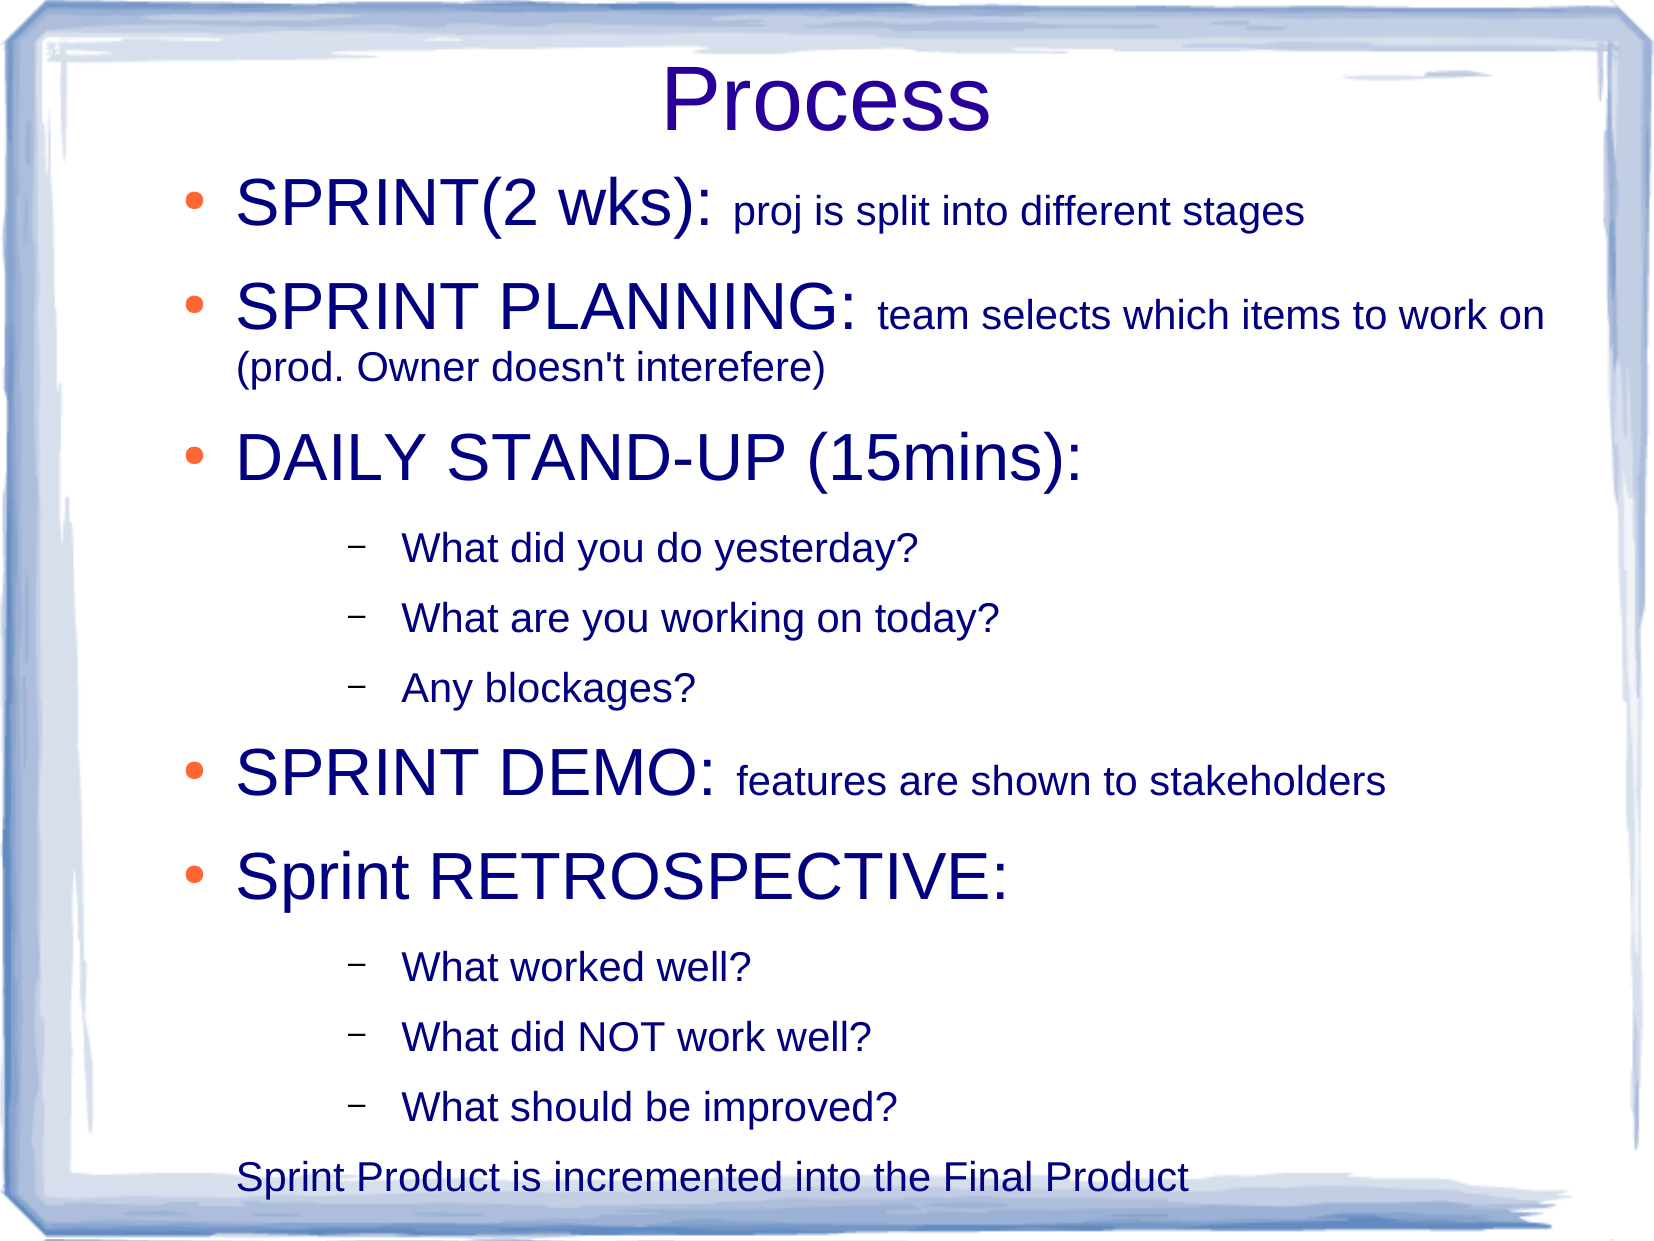

# Process
SPRINT(2 wks): proj is split into different stages
SPRINT PLANNING: team selects which items to work on (prod. Owner doesn't interefere)
DAILY STAND-UP (15mins):
What did you do yesterday?
What are you working on today?
Any blockages?
SPRINT DEMO: features are shown to stakeholders
Sprint RETROSPECTIVE:
What worked well?
What did NOT work well?
What should be improved?
Sprint Product is incremented into the Final Product